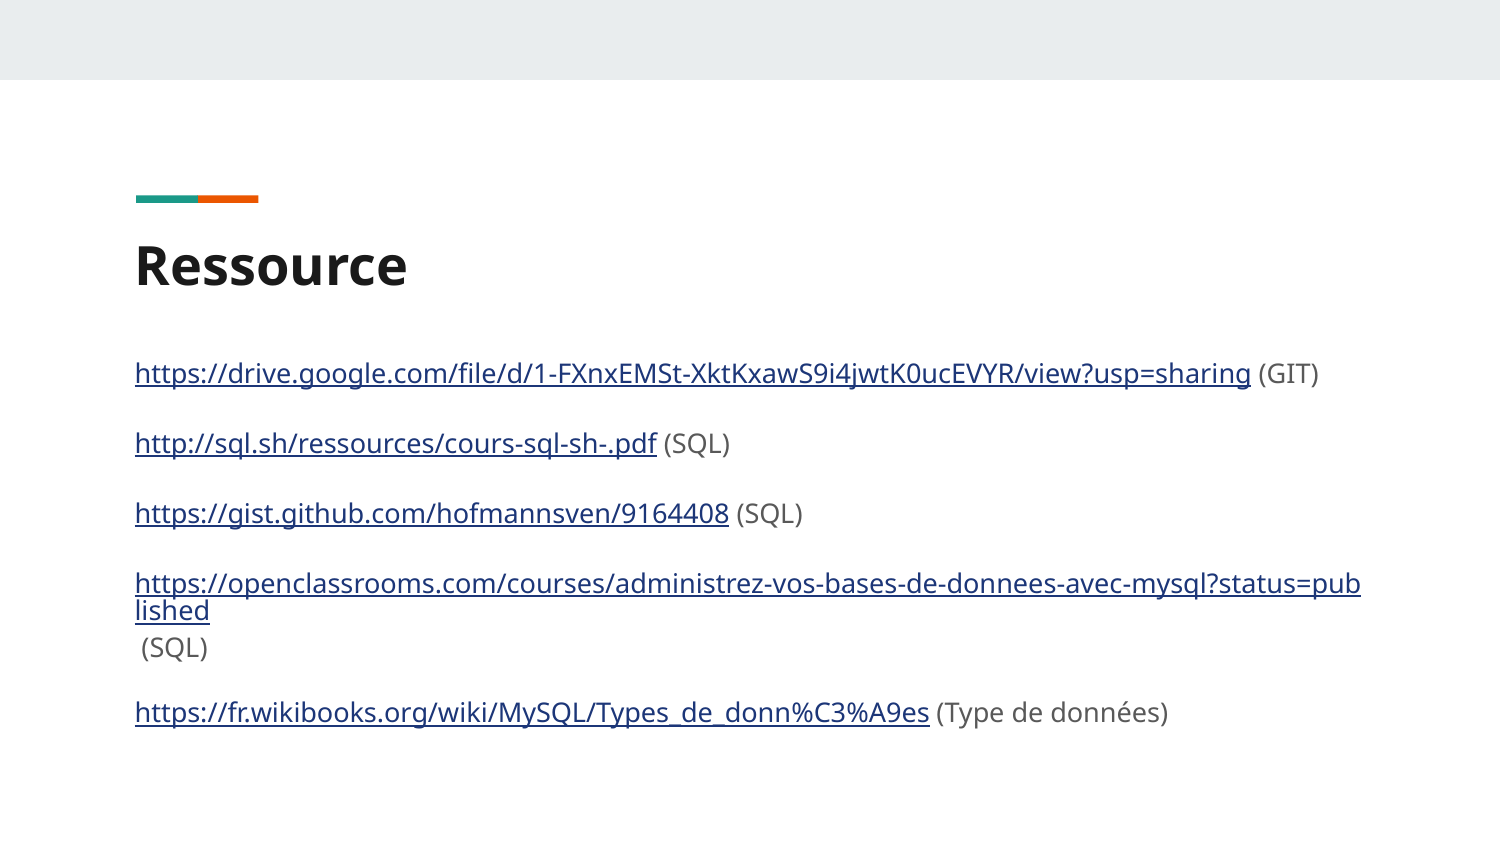

# Ressource
https://drive.google.com/file/d/1-FXnxEMSt-XktKxawS9i4jwtK0ucEVYR/view?usp=sharing (GIT)
http://sql.sh/ressources/cours-sql-sh-.pdf (SQL)
https://gist.github.com/hofmannsven/9164408 (SQL)
https://openclassrooms.com/courses/administrez-vos-bases-de-donnees-avec-mysql?status=published (SQL)
https://fr.wikibooks.org/wiki/MySQL/Types_de_donn%C3%A9es (Type de données)